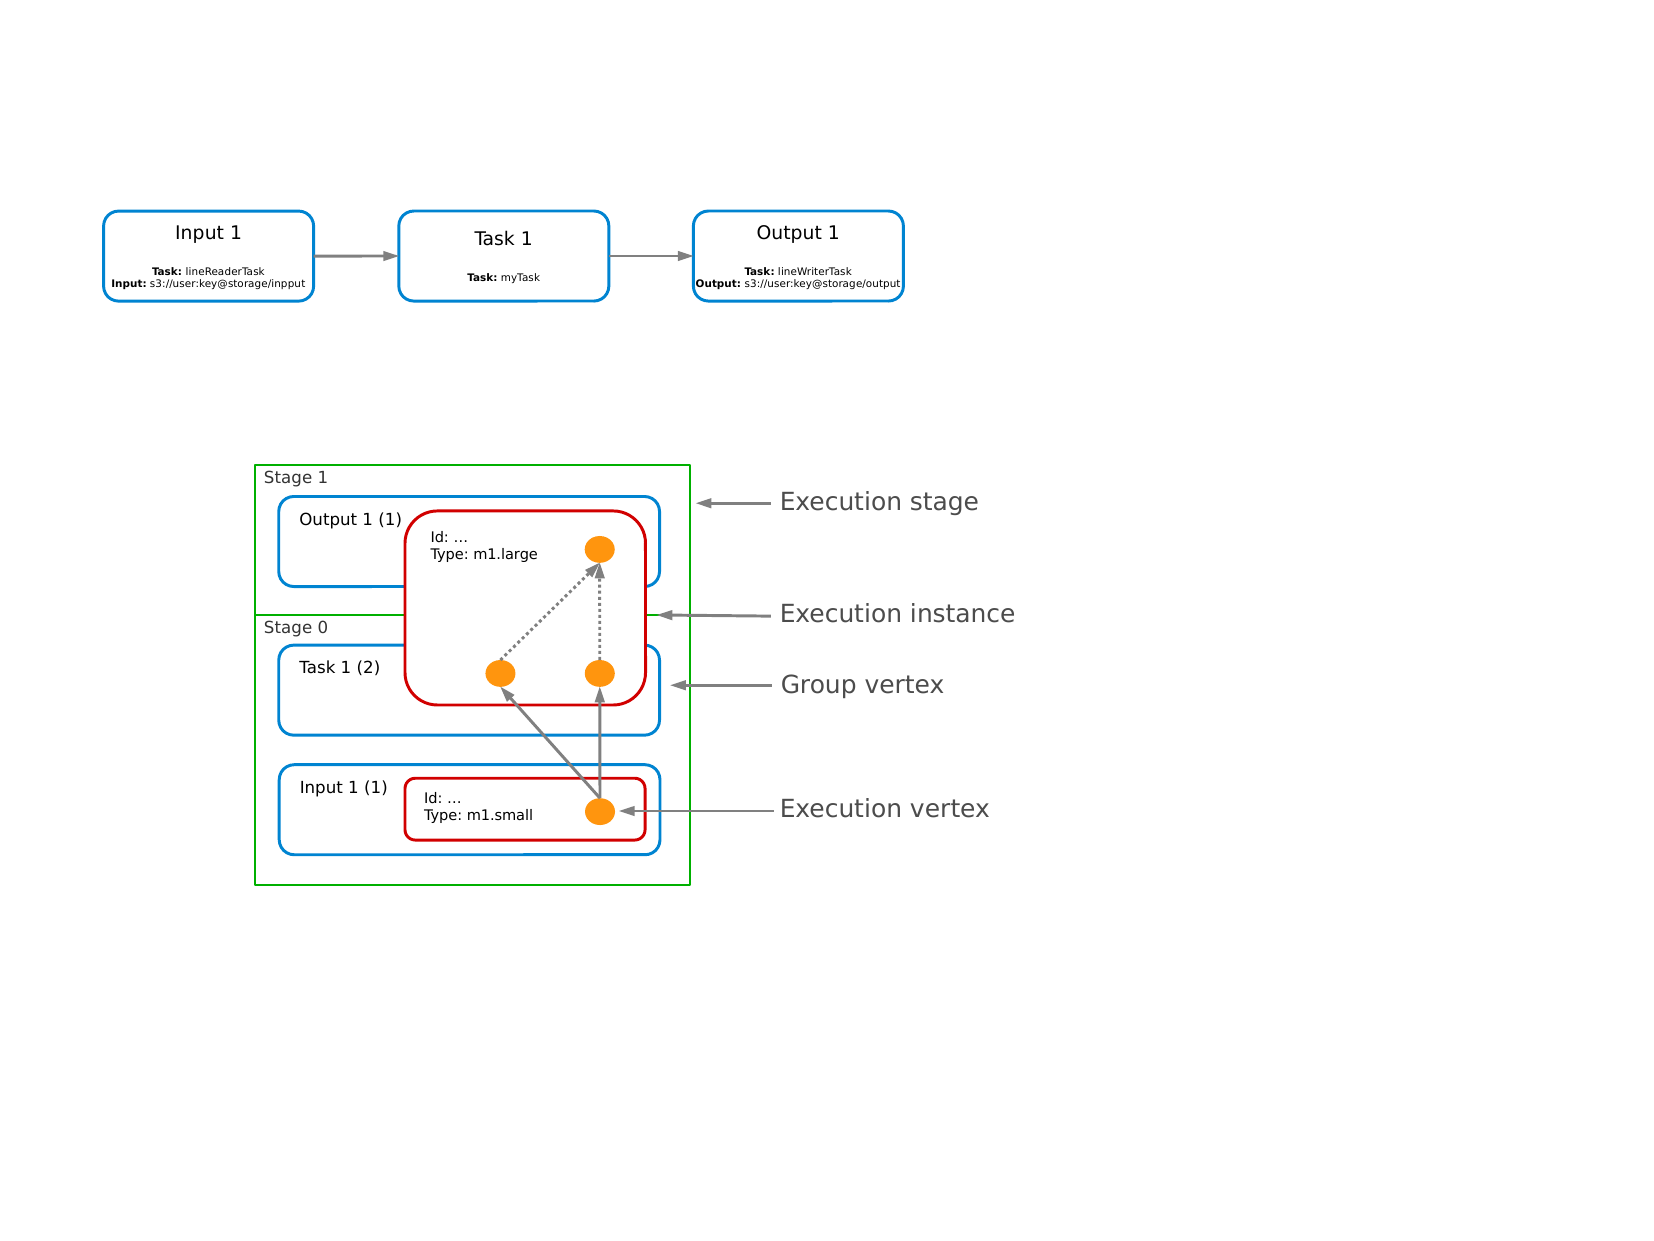

Task 1
Task: myTask
Output 1
Task: lineWriterTask
Output: s3://user:key@storage/output
Input 1
Task: lineReaderTask
Input: s3://user:key@storage/inpput
Stage 1
Execution stage
Output 1 (1)
Id: …
Type: m1.large
Execution instance
Stage 0
Task 1 (2)
Group vertex
Input 1 (1)
Id: …
Type: m1.small
Execution vertex